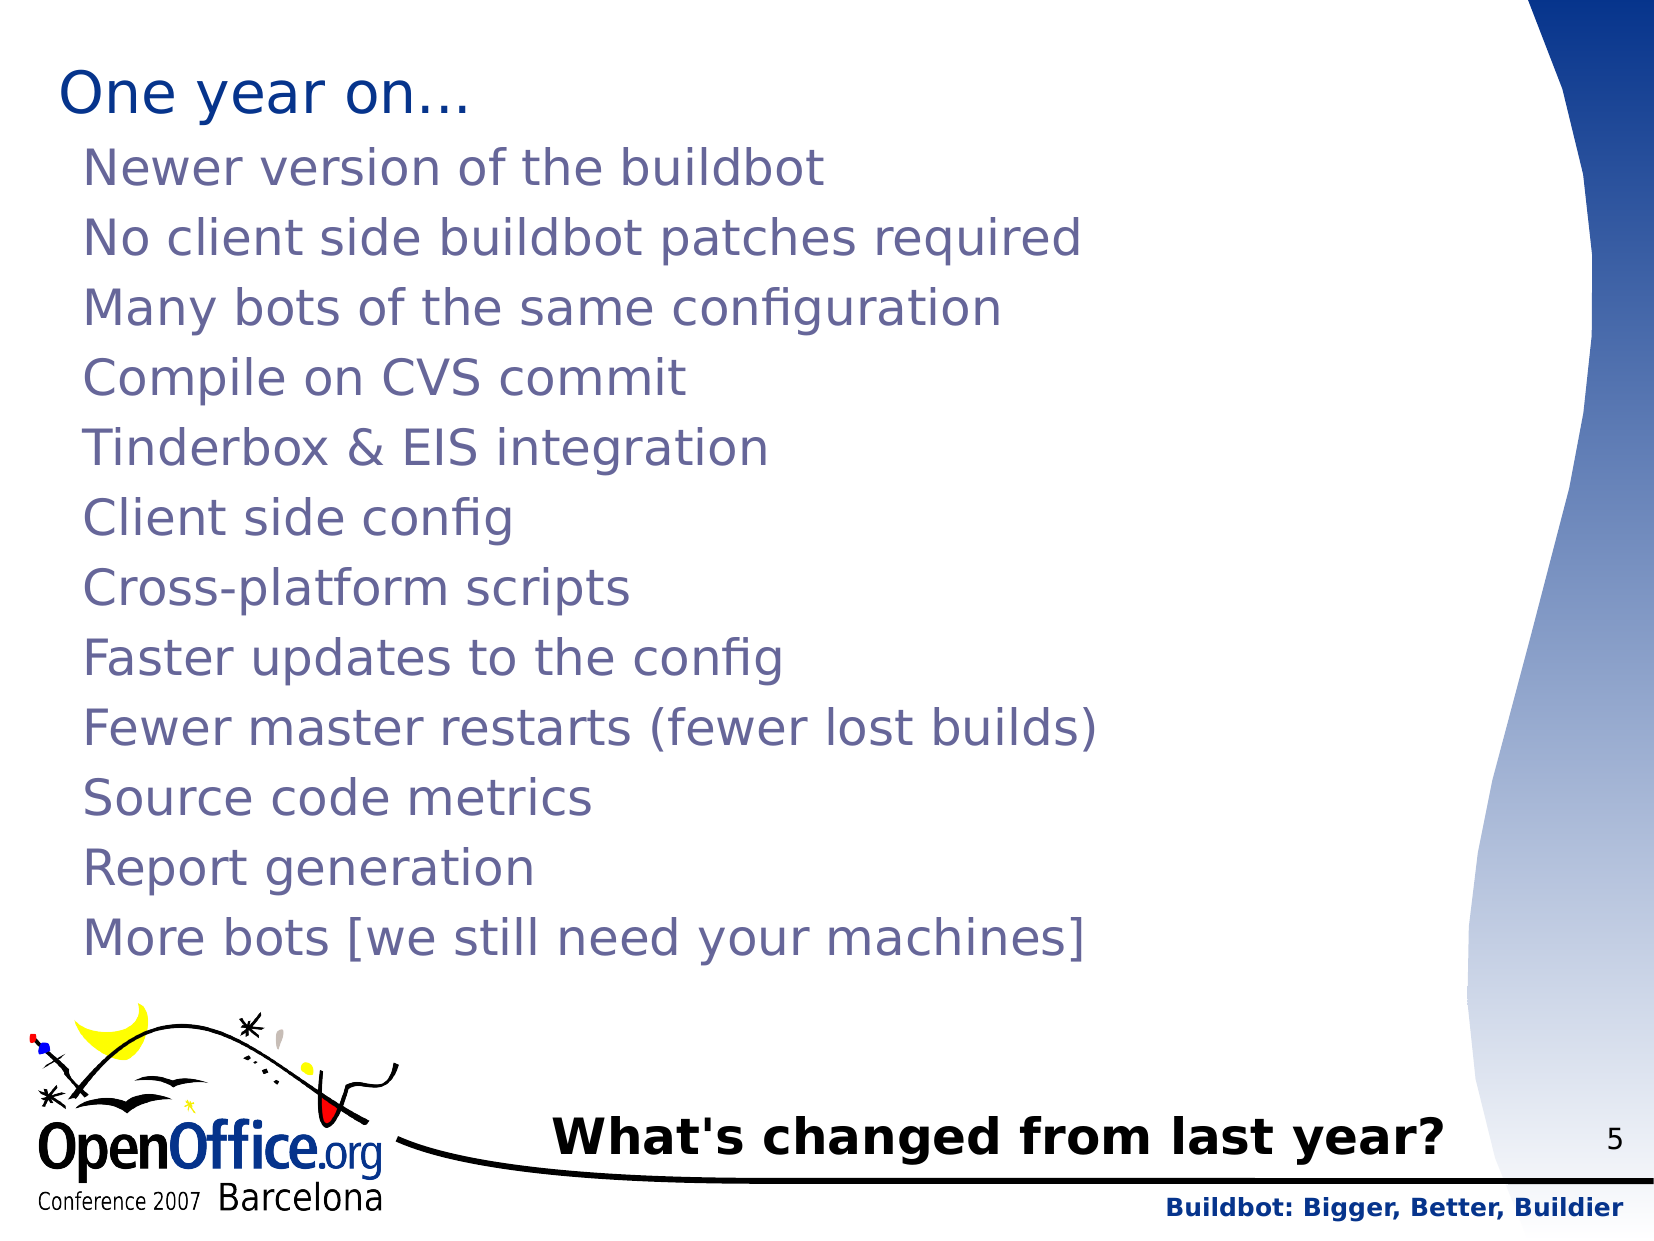

One year on...
Newer version of the buildbot
No client side buildbot patches required
Many bots of the same configuration
Compile on CVS commit
Tinderbox & EIS integration
Client side config
Cross-platform scripts
Faster updates to the config
Fewer master restarts (fewer lost builds)
Source code metrics
Report generation
More bots [we still need your machines]
# What's changed from last year?
5
Buildbot: Bigger, Better, Buildier